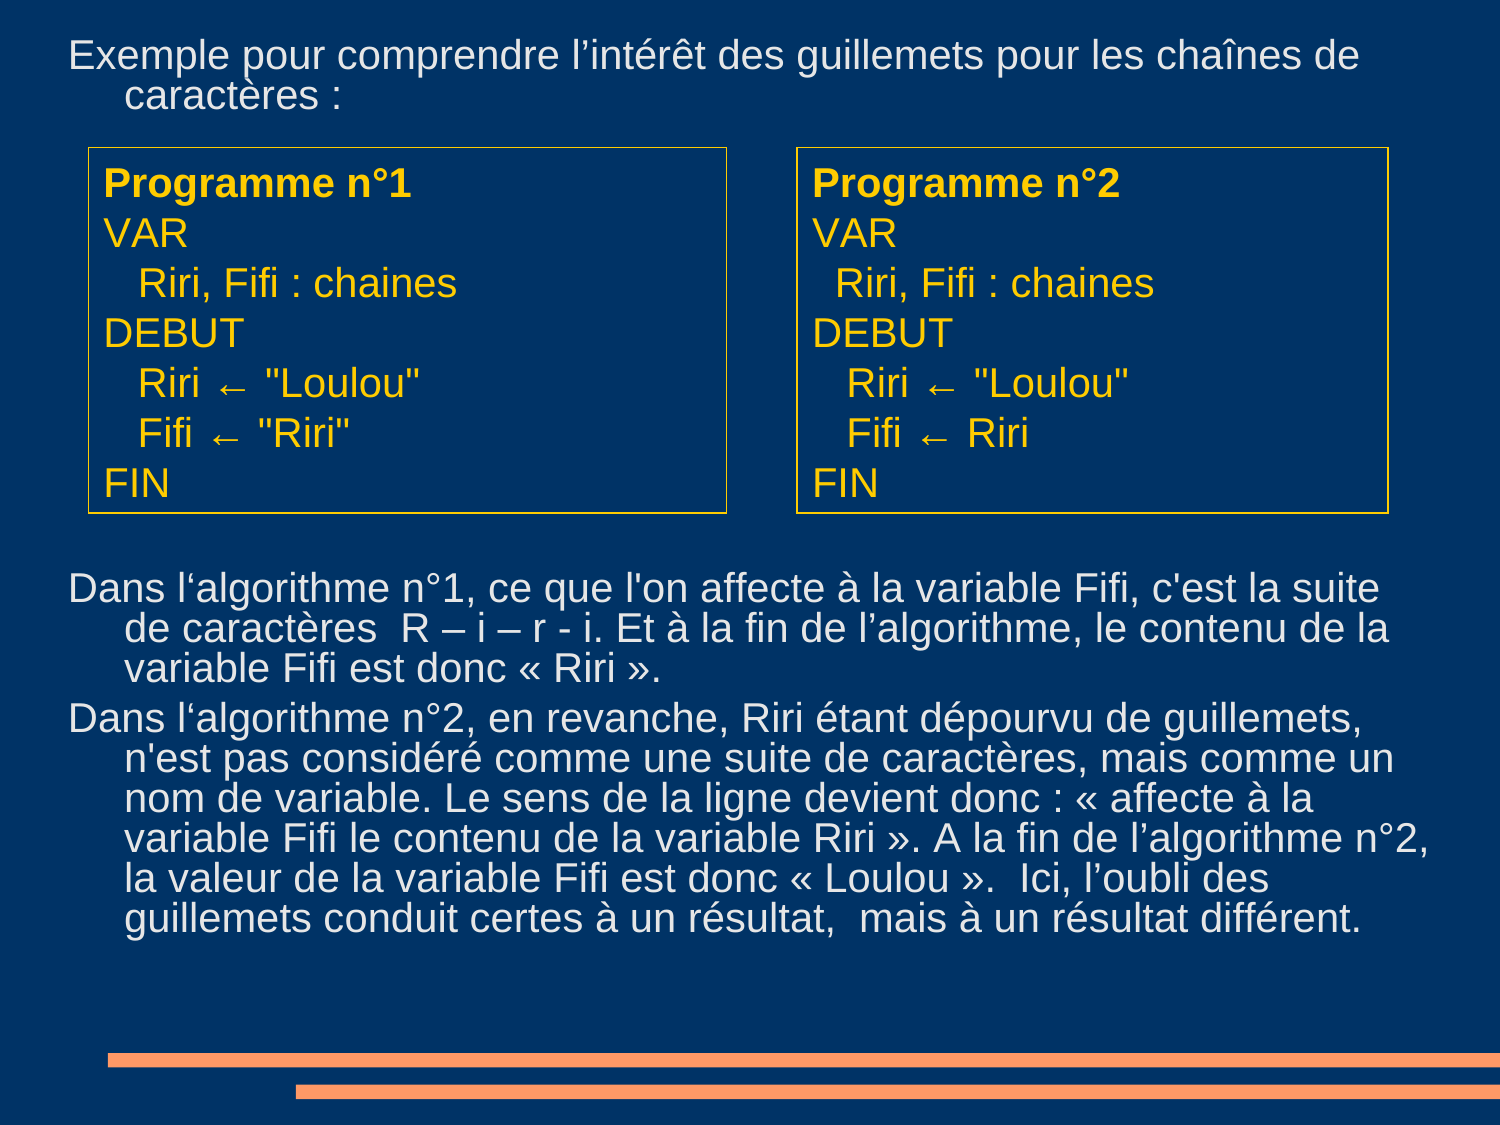

# Exemple pour comprendre l’intérêt des guillemets pour les chaînes de caractères :
Dans l‘algorithme n°1, ce que l'on affecte à la variable Fifi, c'est la suite de caractères  R – i – r - i. Et à la fin de l’algorithme, le contenu de la variable Fifi est donc « Riri ».
Dans l‘algorithme n°2, en revanche, Riri étant dépourvu de guillemets, n'est pas considéré comme une suite de caractères, mais comme un nom de variable. Le sens de la ligne devient donc : « affecte à la variable Fifi le contenu de la variable Riri ». A la fin de l’algorithme n°2, la valeur de la variable Fifi est donc « Loulou ».  Ici, l’oubli des guillemets conduit certes à un résultat,  mais à un résultat différent.
Programme n°1
VAR
 Riri, Fifi : chaines
DEBUT
 Riri ← "Loulou"
 Fifi ← "Riri"
FIN
Programme n°2
VAR
 Riri, Fifi : chaines
DEBUT
 Riri ← "Loulou"
 Fifi ← Riri
FIN